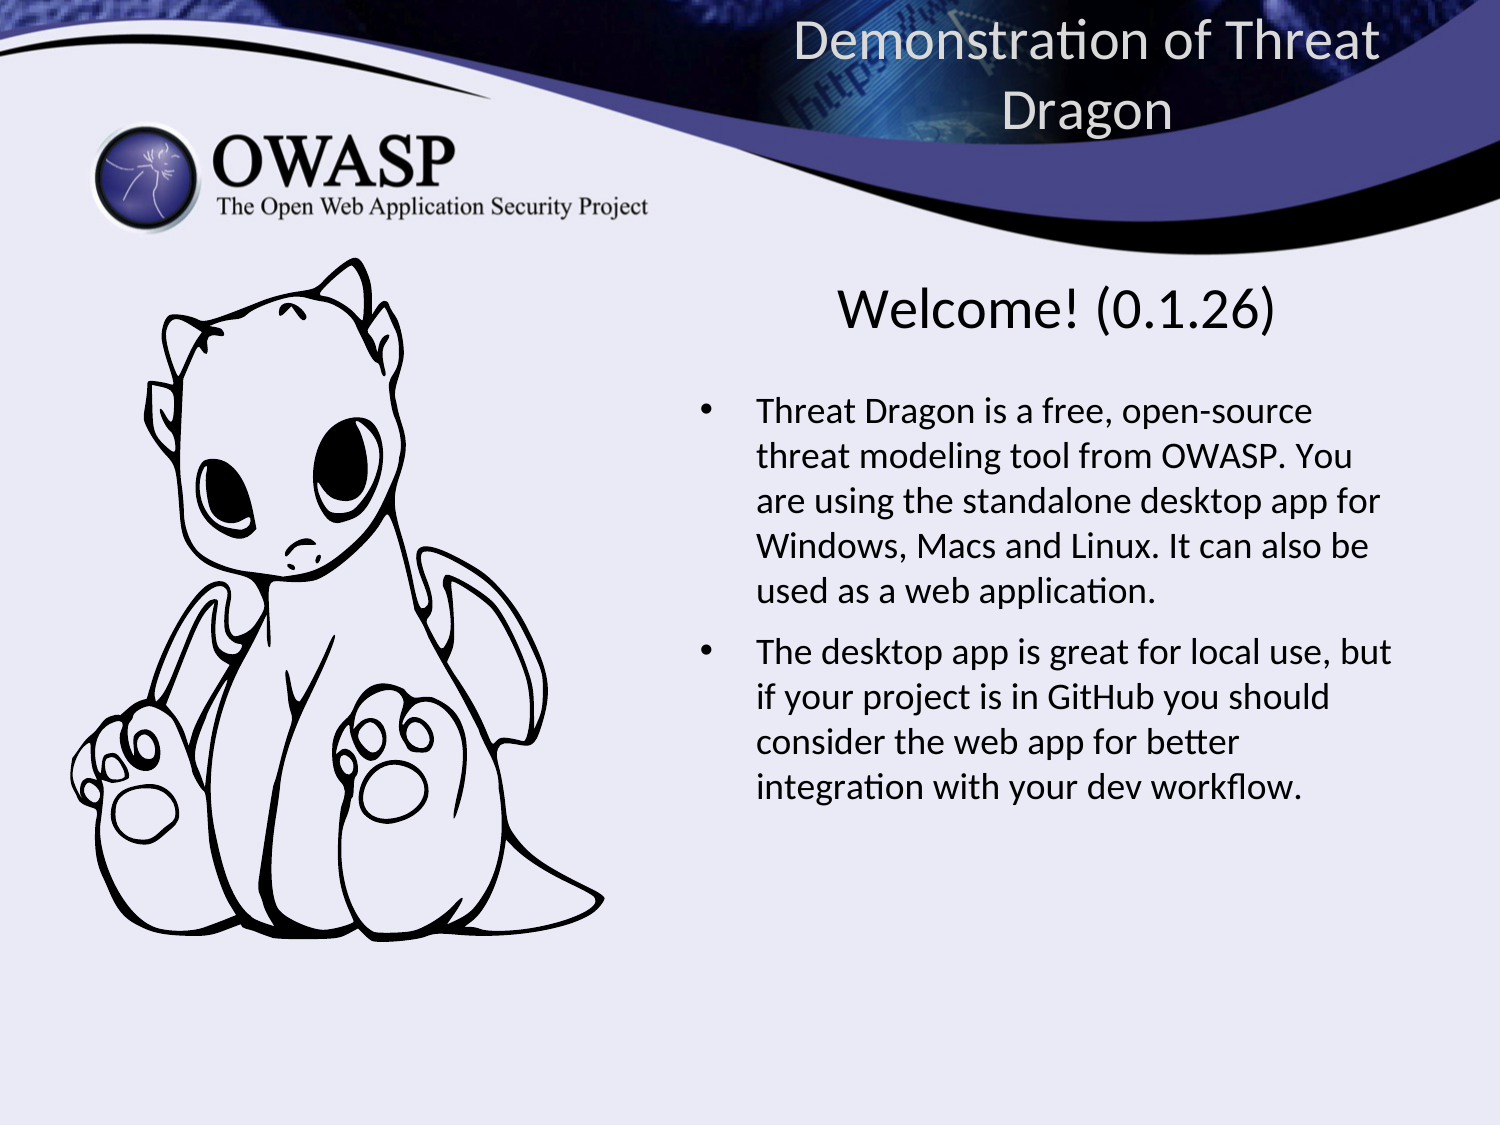

Demonstration of Threat Dragon
#
Welcome! (0.1.26)
Threat Dragon is a free, open-source threat modeling tool from OWASP. You are using the standalone desktop app for Windows, Macs and Linux. It can also be used as a web application.
The desktop app is great for local use, but if your project is in GitHub you should consider the web app for better integration with your dev workflow.